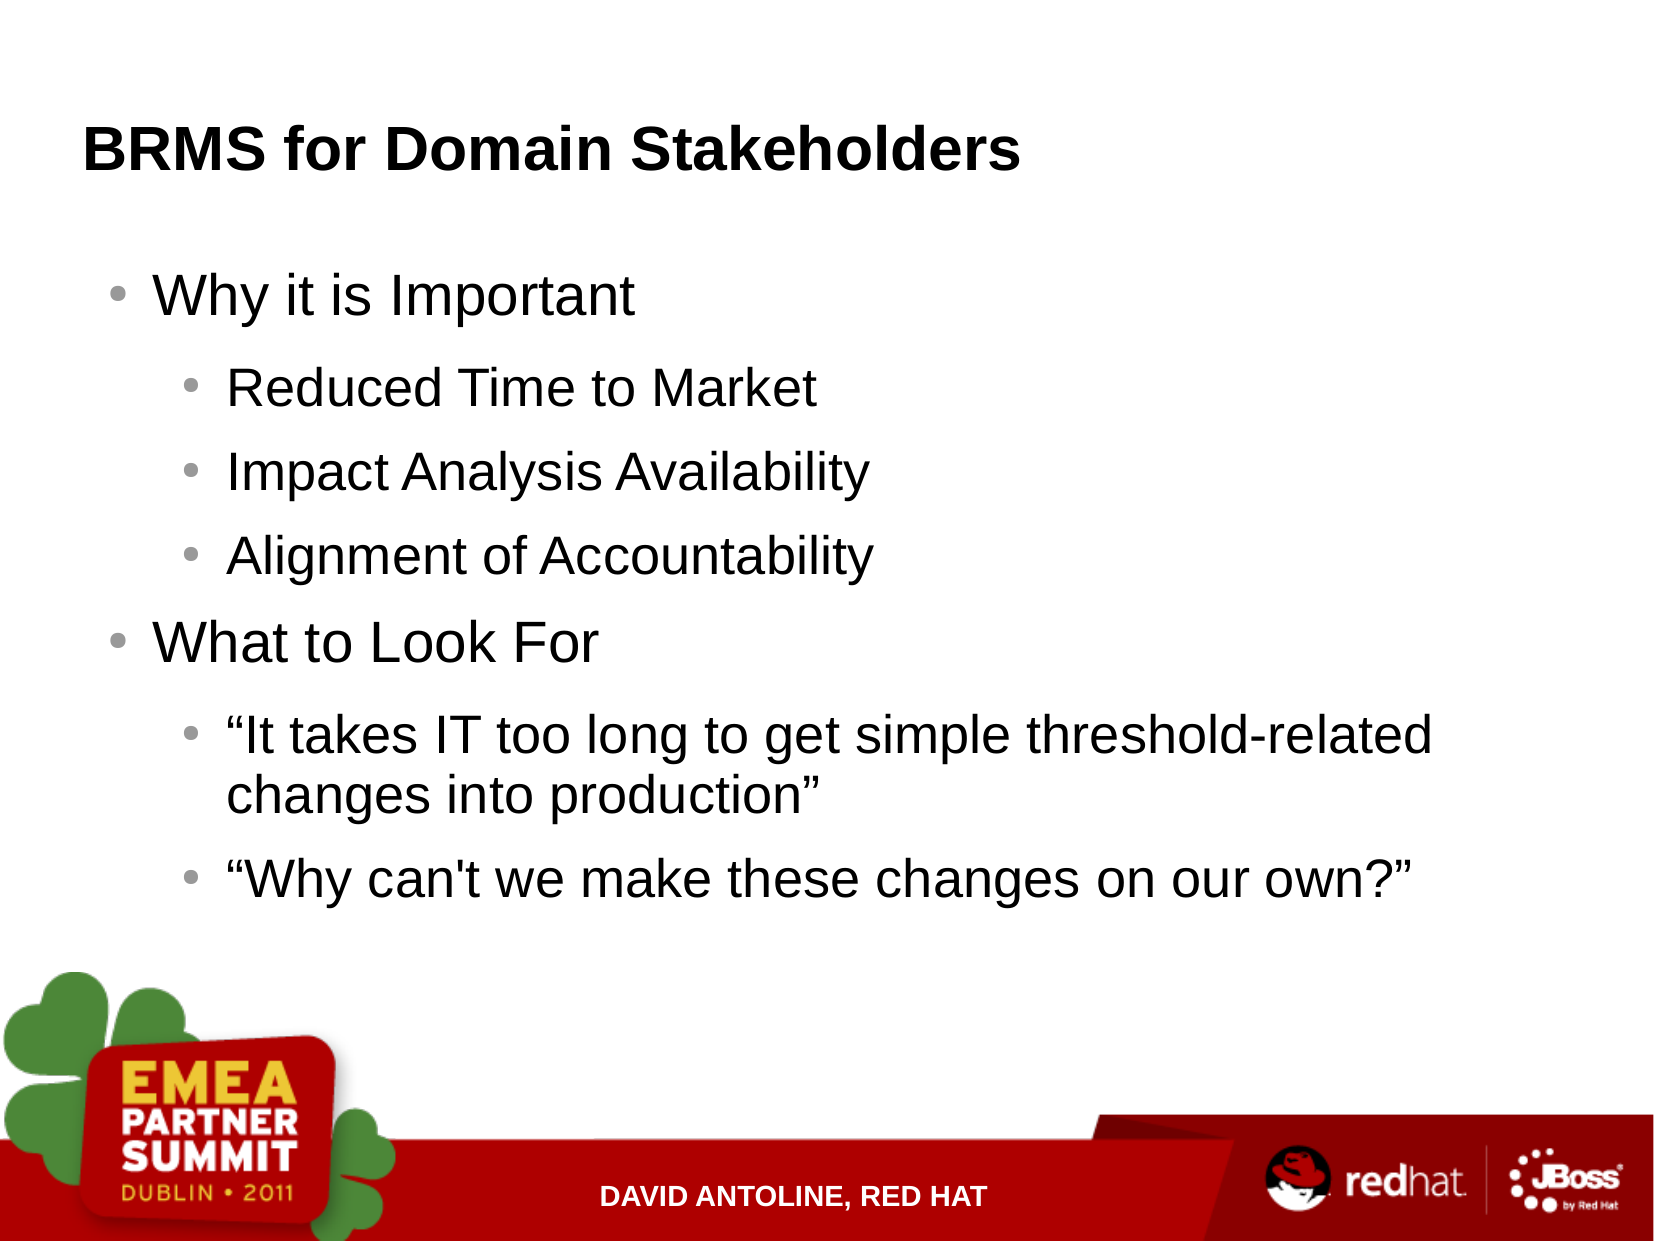

# BRMS for Domain Stakeholders
Why it is Important
Reduced Time to Market
Impact Analysis Availability
Alignment of Accountability
What to Look For
“It takes IT too long to get simple threshold-related changes into production”
“Why can't we make these changes on our own?”